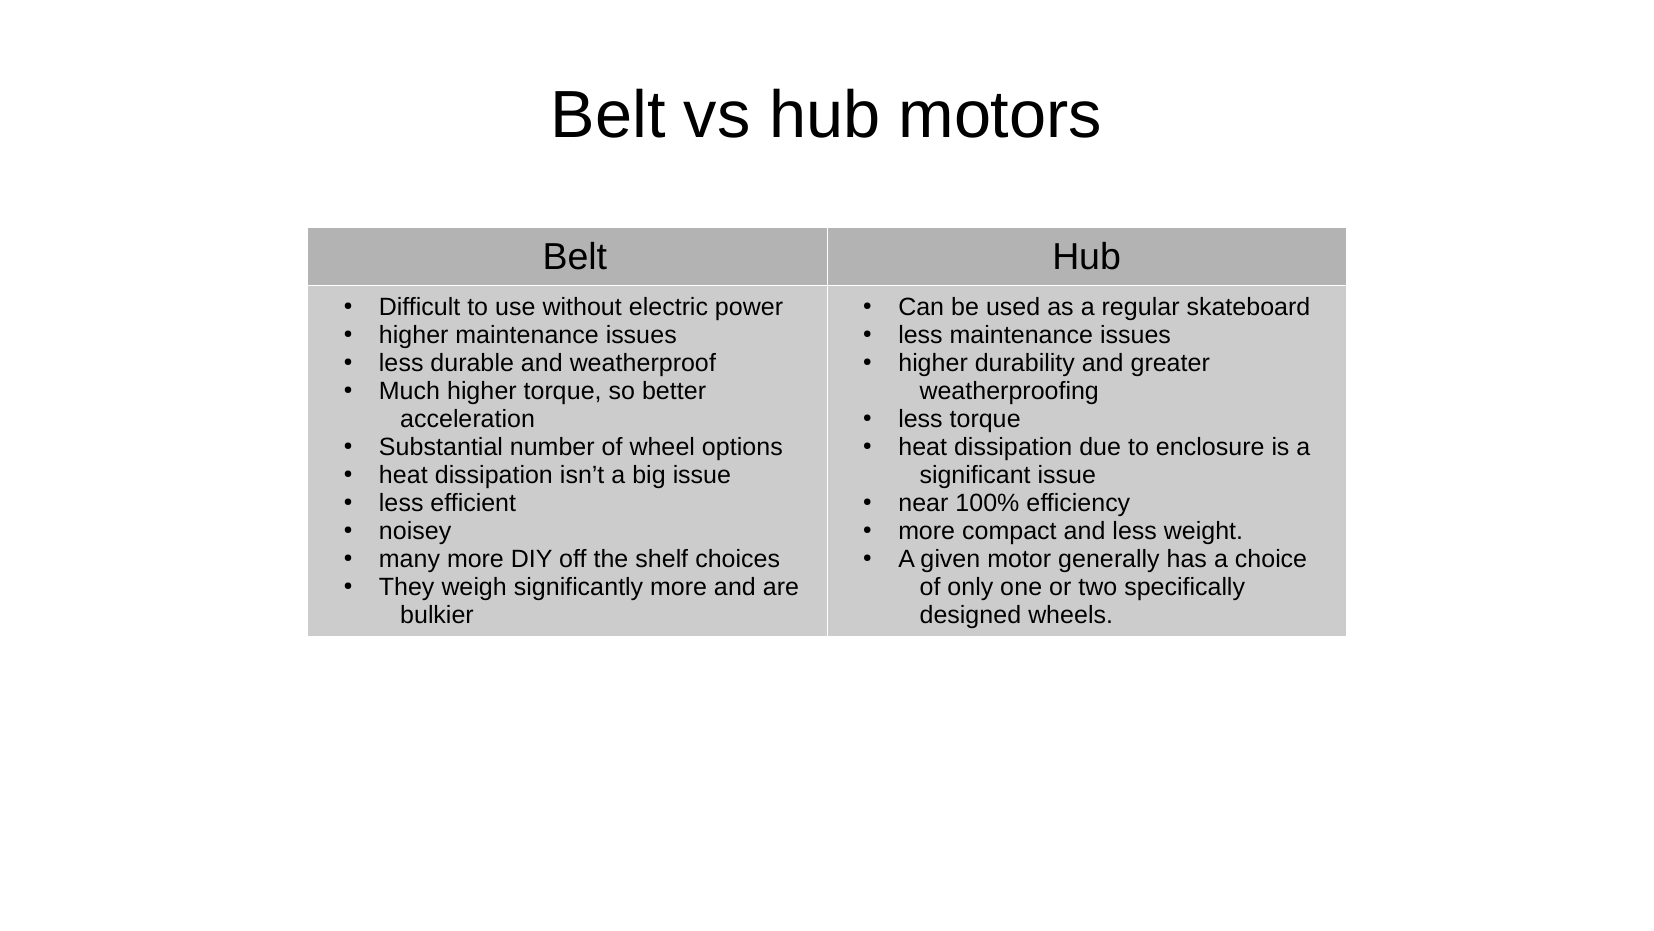

# Belt vs hub motors
| Belt | Hub |
| --- | --- |
| Difficult to use without electric power higher maintenance issues less durable and weatherproof Much higher torque, so better acceleration Substantial number of wheel options heat dissipation isn’t a big issue less efficient noisey many more DIY off the shelf choices They weigh significantly more and are bulkier | Can be used as a regular skateboard less maintenance issues higher durability and greater weatherproofing less torque heat dissipation due to enclosure is a significant issue near 100% efficiency more compact and less weight. A given motor generally has a choice of only one or two specifically designed wheels. |